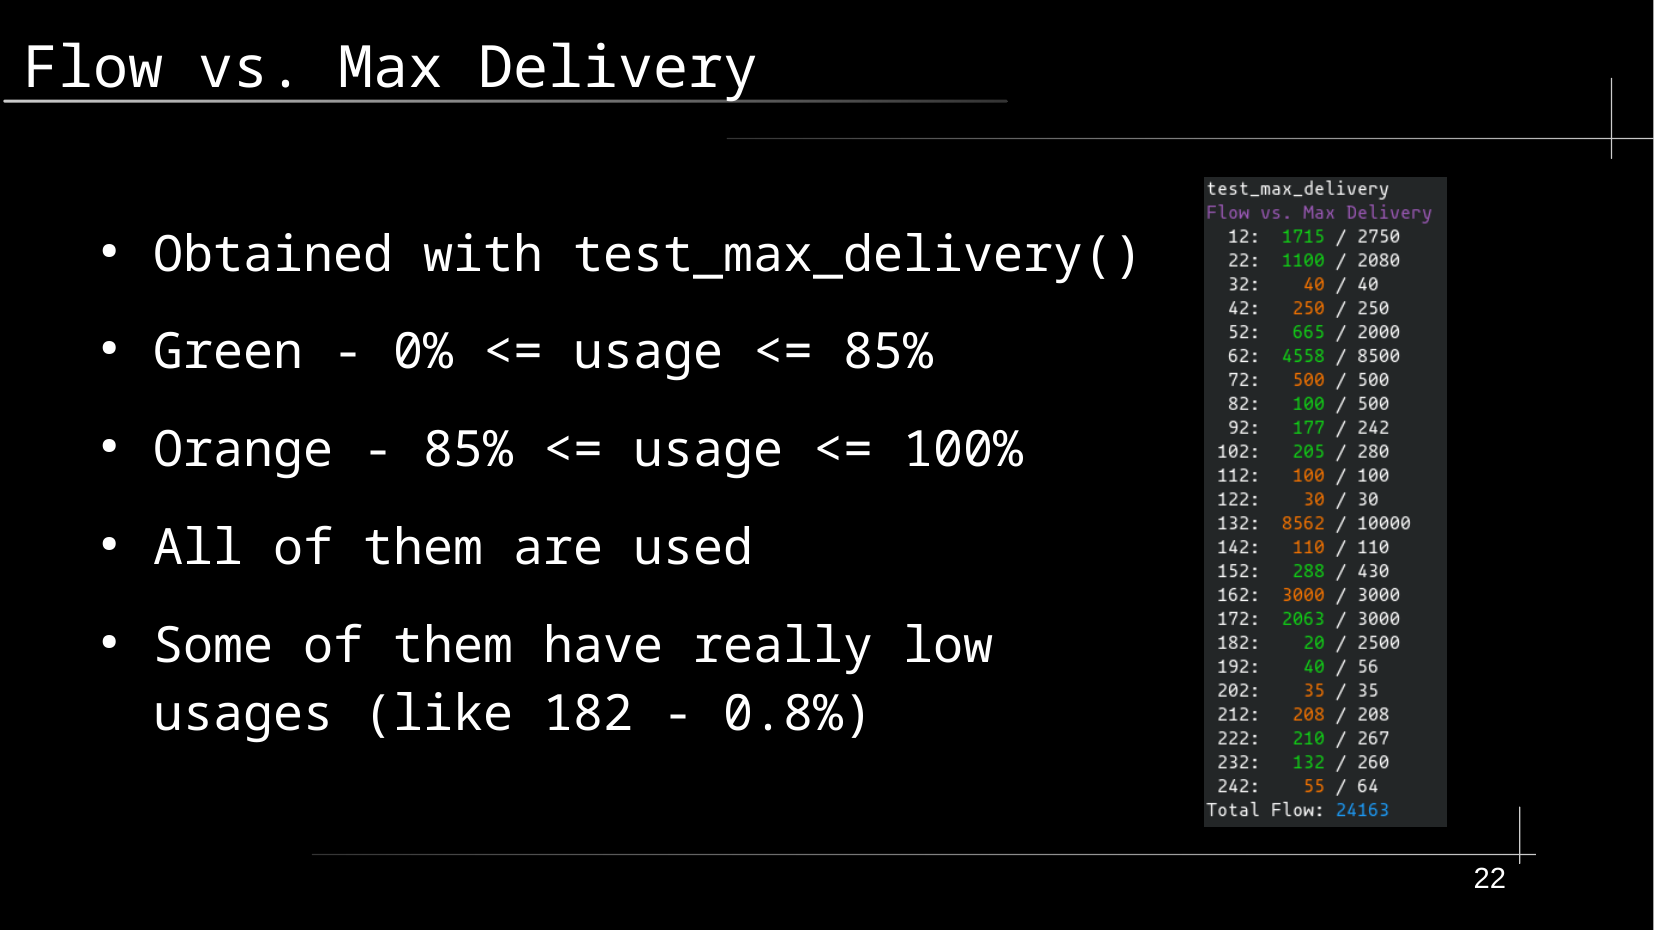

# Flow vs. Max Delivery
Obtained with test_max_delivery()
Green - 0% <= usage <= 85%
Orange - 85% <= usage <= 100%
All of them are used
Some of them have really low usages (like 182 - 0.8%)
22